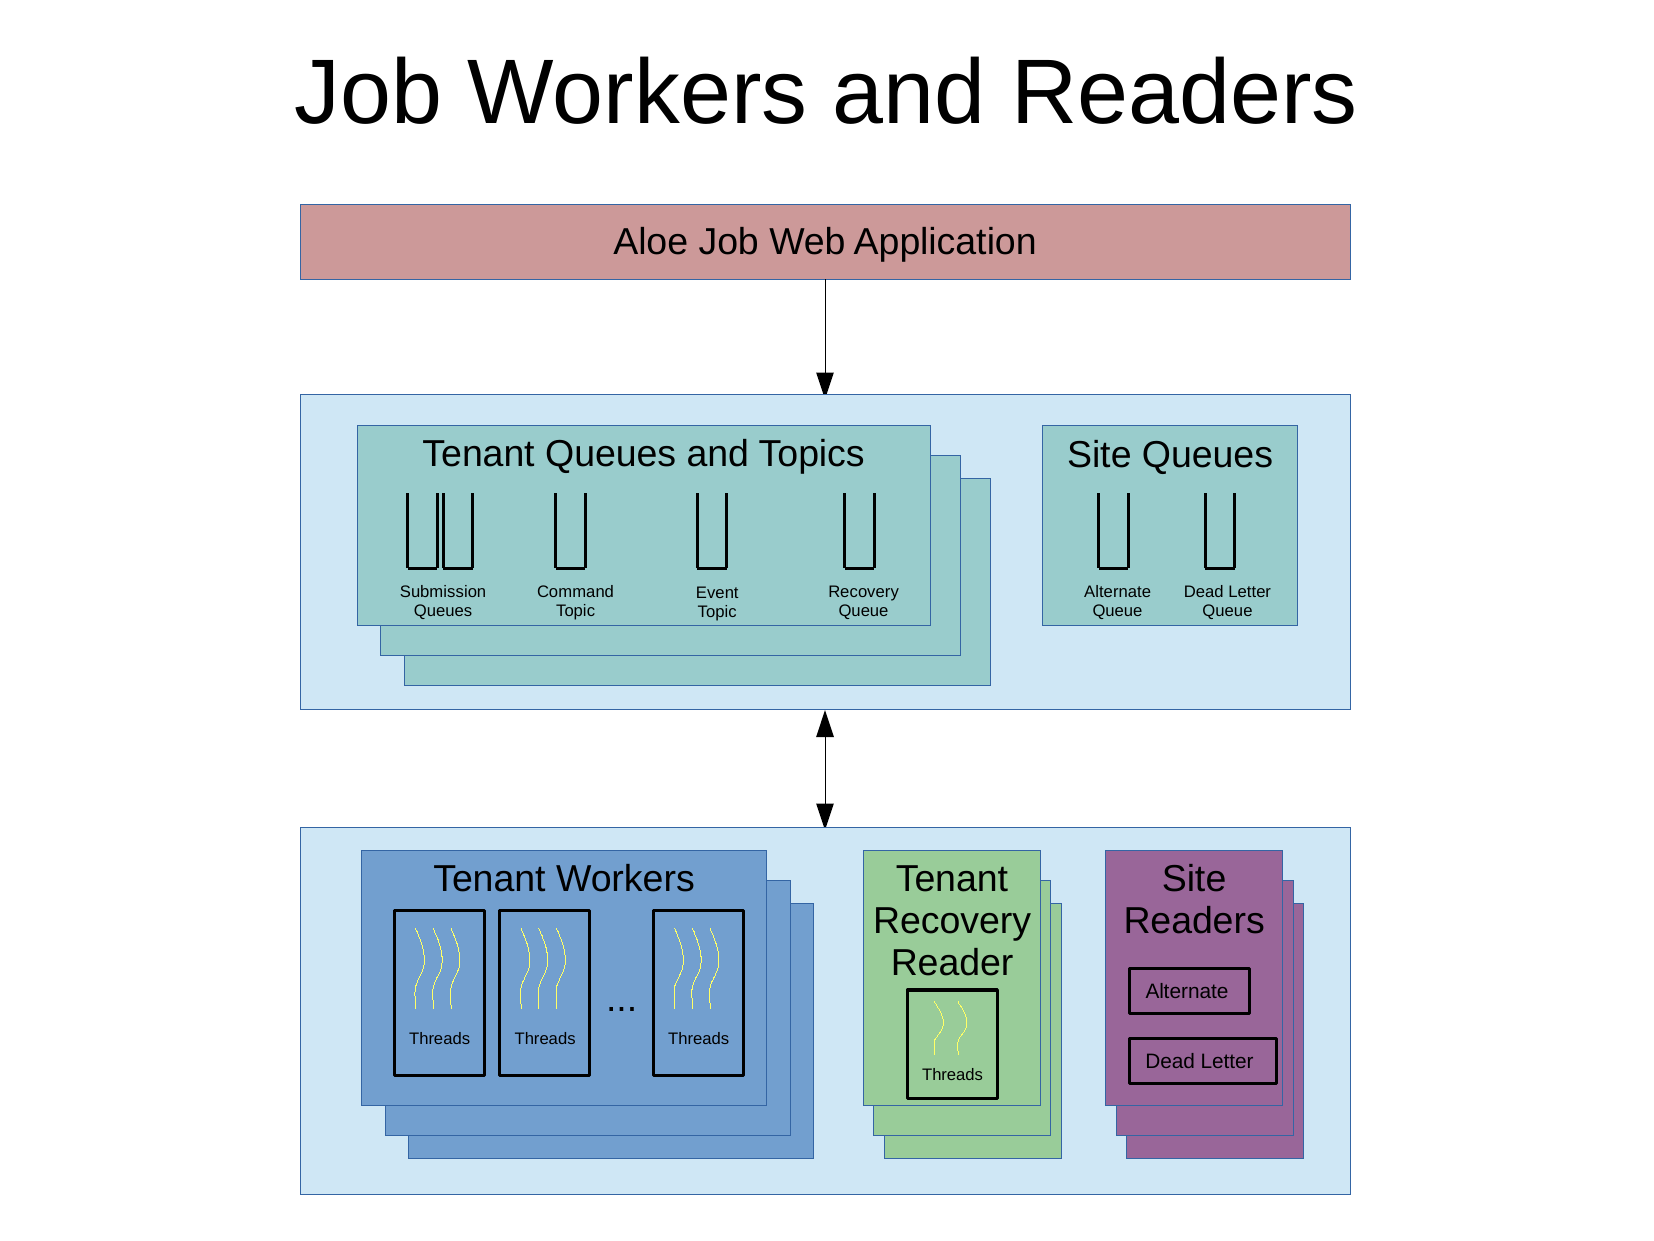

# Job Workers and Readers
Aloe Job Web Application
Tenant Queues and Topics
Site Queues
Submission
Queues
Command
Topic
Recovery
Queue
Alternate
Queue
Dead Letter
Queue
Event
Topic
Tenant Workers
Tenant
Recovery
Reader
Site
Readers
Threads
Threads
Alternate
...
Threads
Dead Letter
Threads